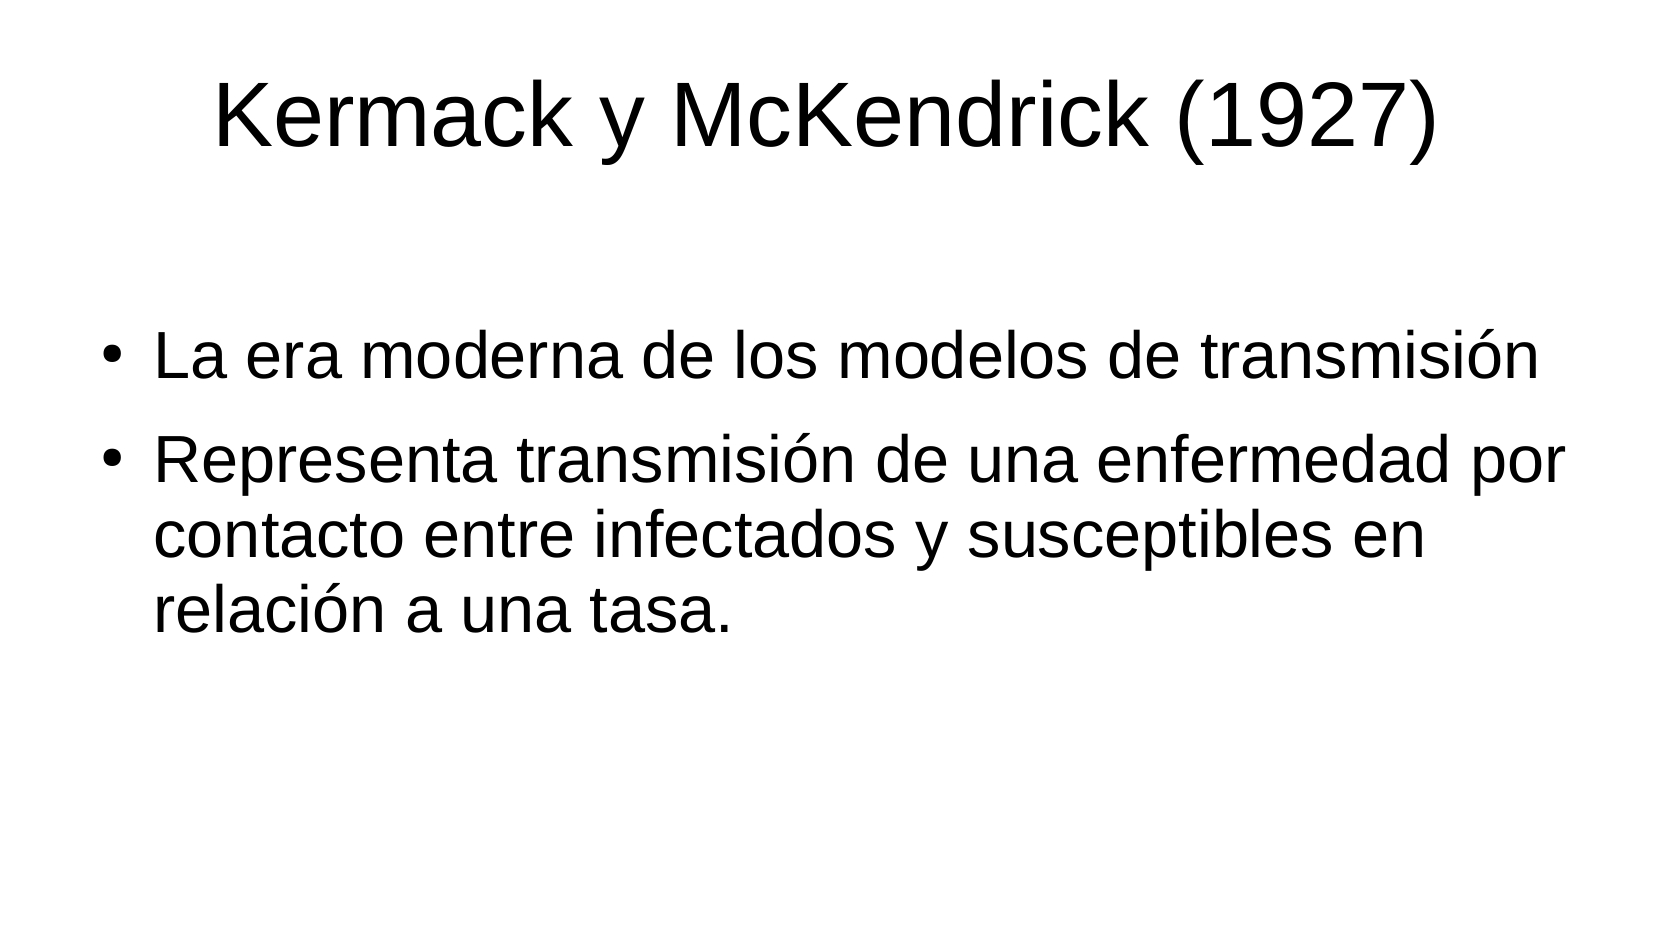

# Kermack y McKendrick (1927)
La era moderna de los modelos de transmisión
Representa transmisión de una enfermedad por contacto entre infectados y susceptibles en relación a una tasa.